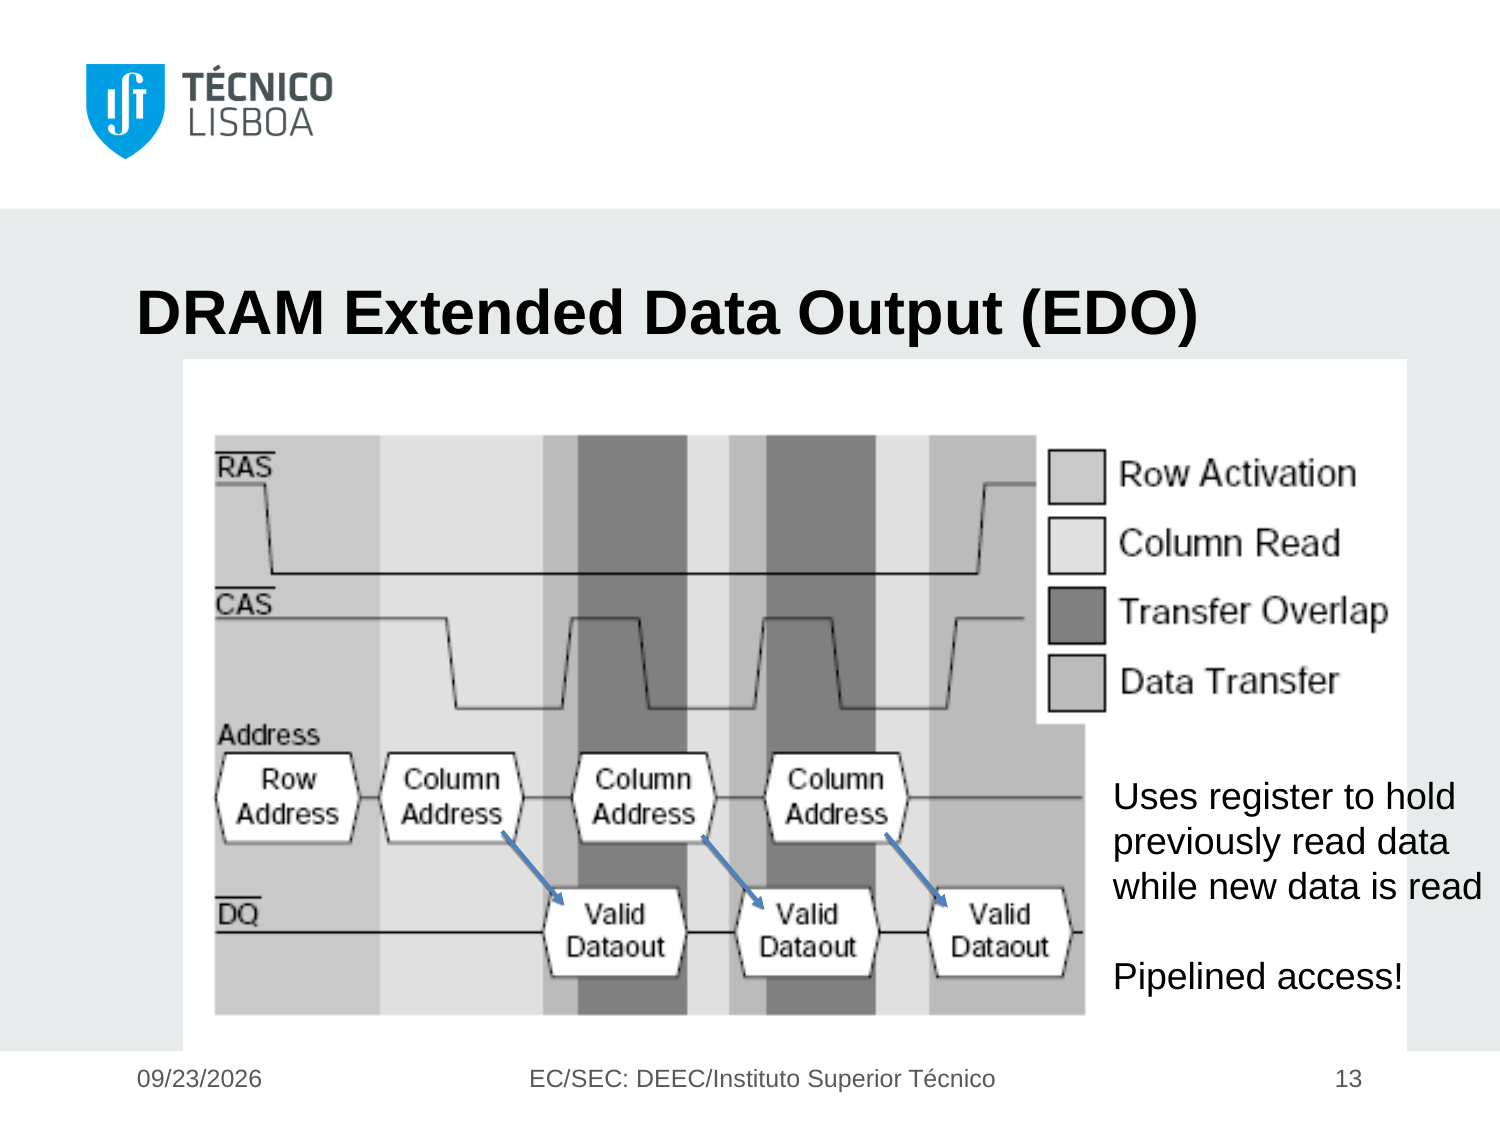

# DRAM Extended Data Output (EDO)
Uses register to hold previously read data while new data is read
Pipelined access!
EC/SEC: DEEC/Instituto Superior Técnico